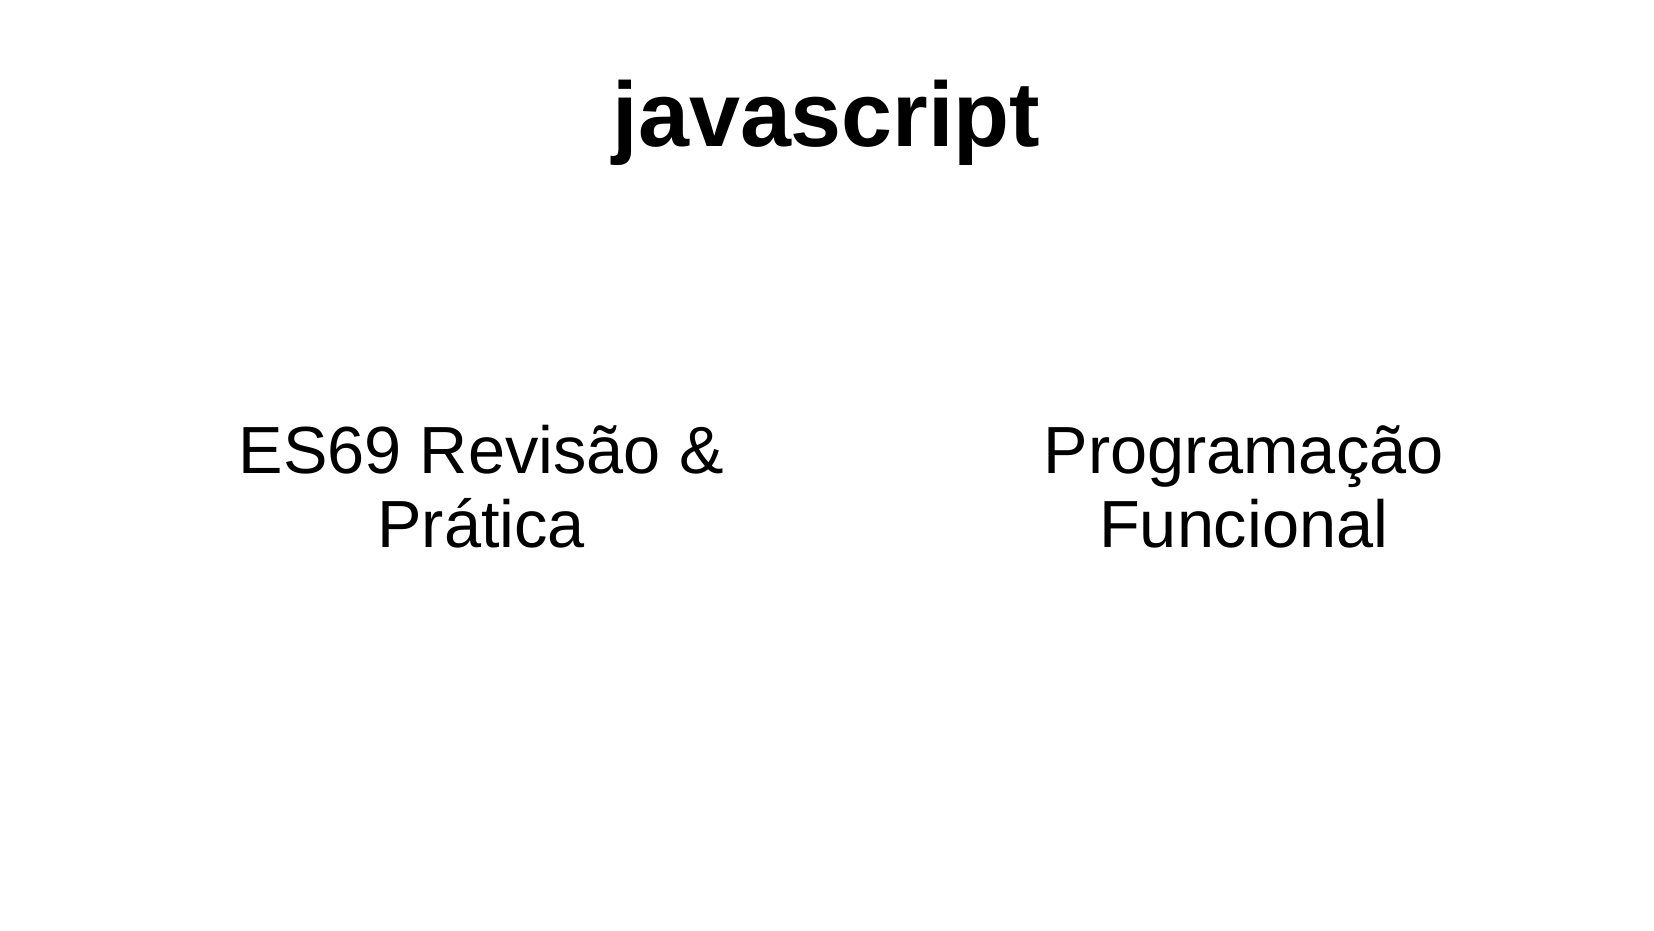

# javascript
ES69 Revisão & Prática
Programação Funcional